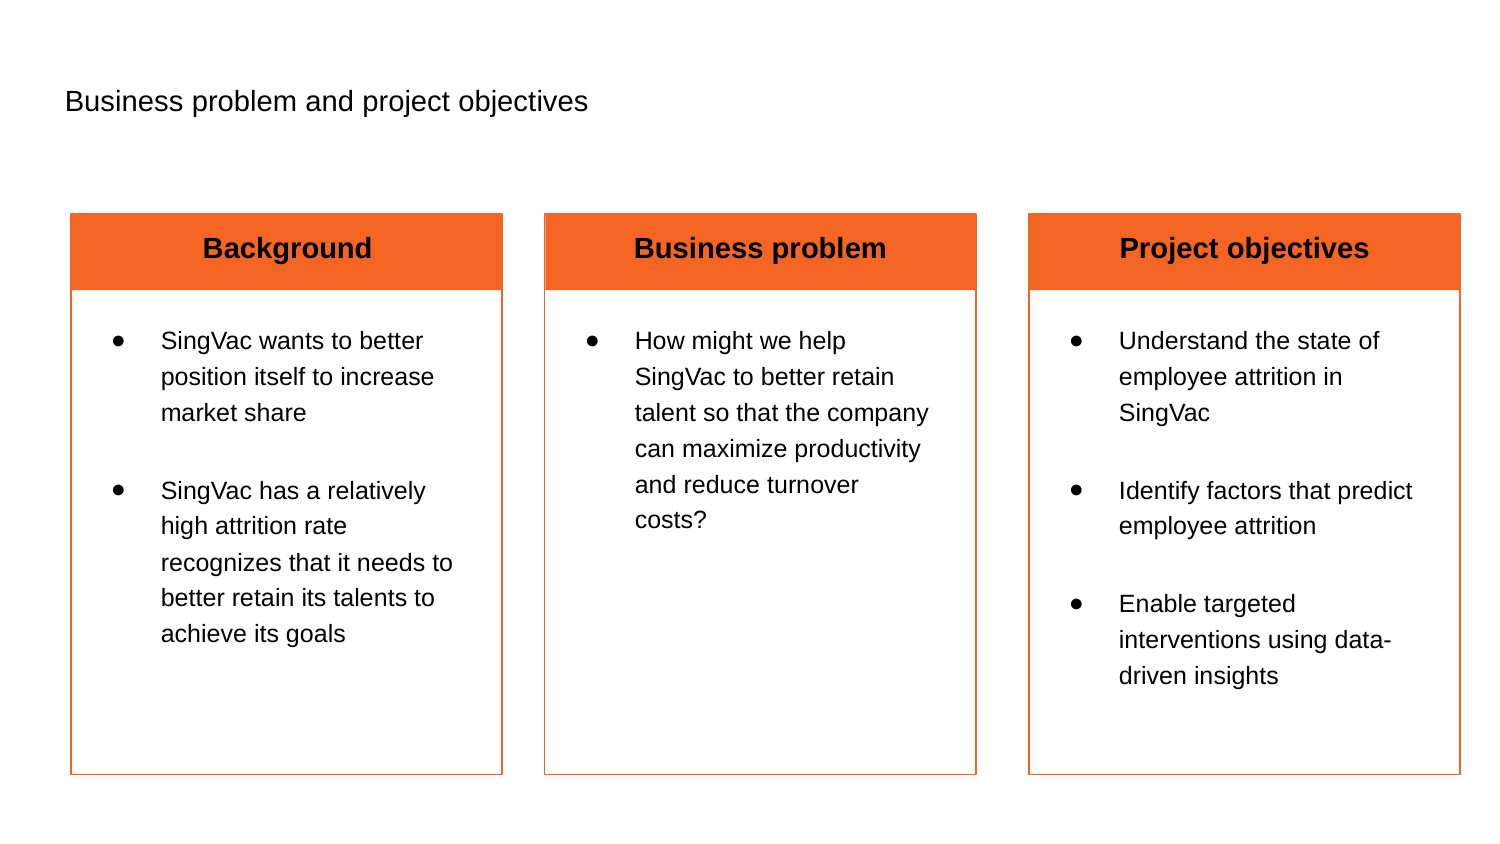

# Business problem and project objectives
Background
Business problem
Project objectives
SingVac wants to better position itself to increase market share
SingVac has a relatively high attrition rate recognizes that it needs to better retain its talents to achieve its goals
How might we help SingVac to better retain talent so that the company can maximize productivity and reduce turnover costs?
Understand the state of employee attrition in SingVac
Identify factors that predict employee attrition
Enable targeted interventions using data-driven insights